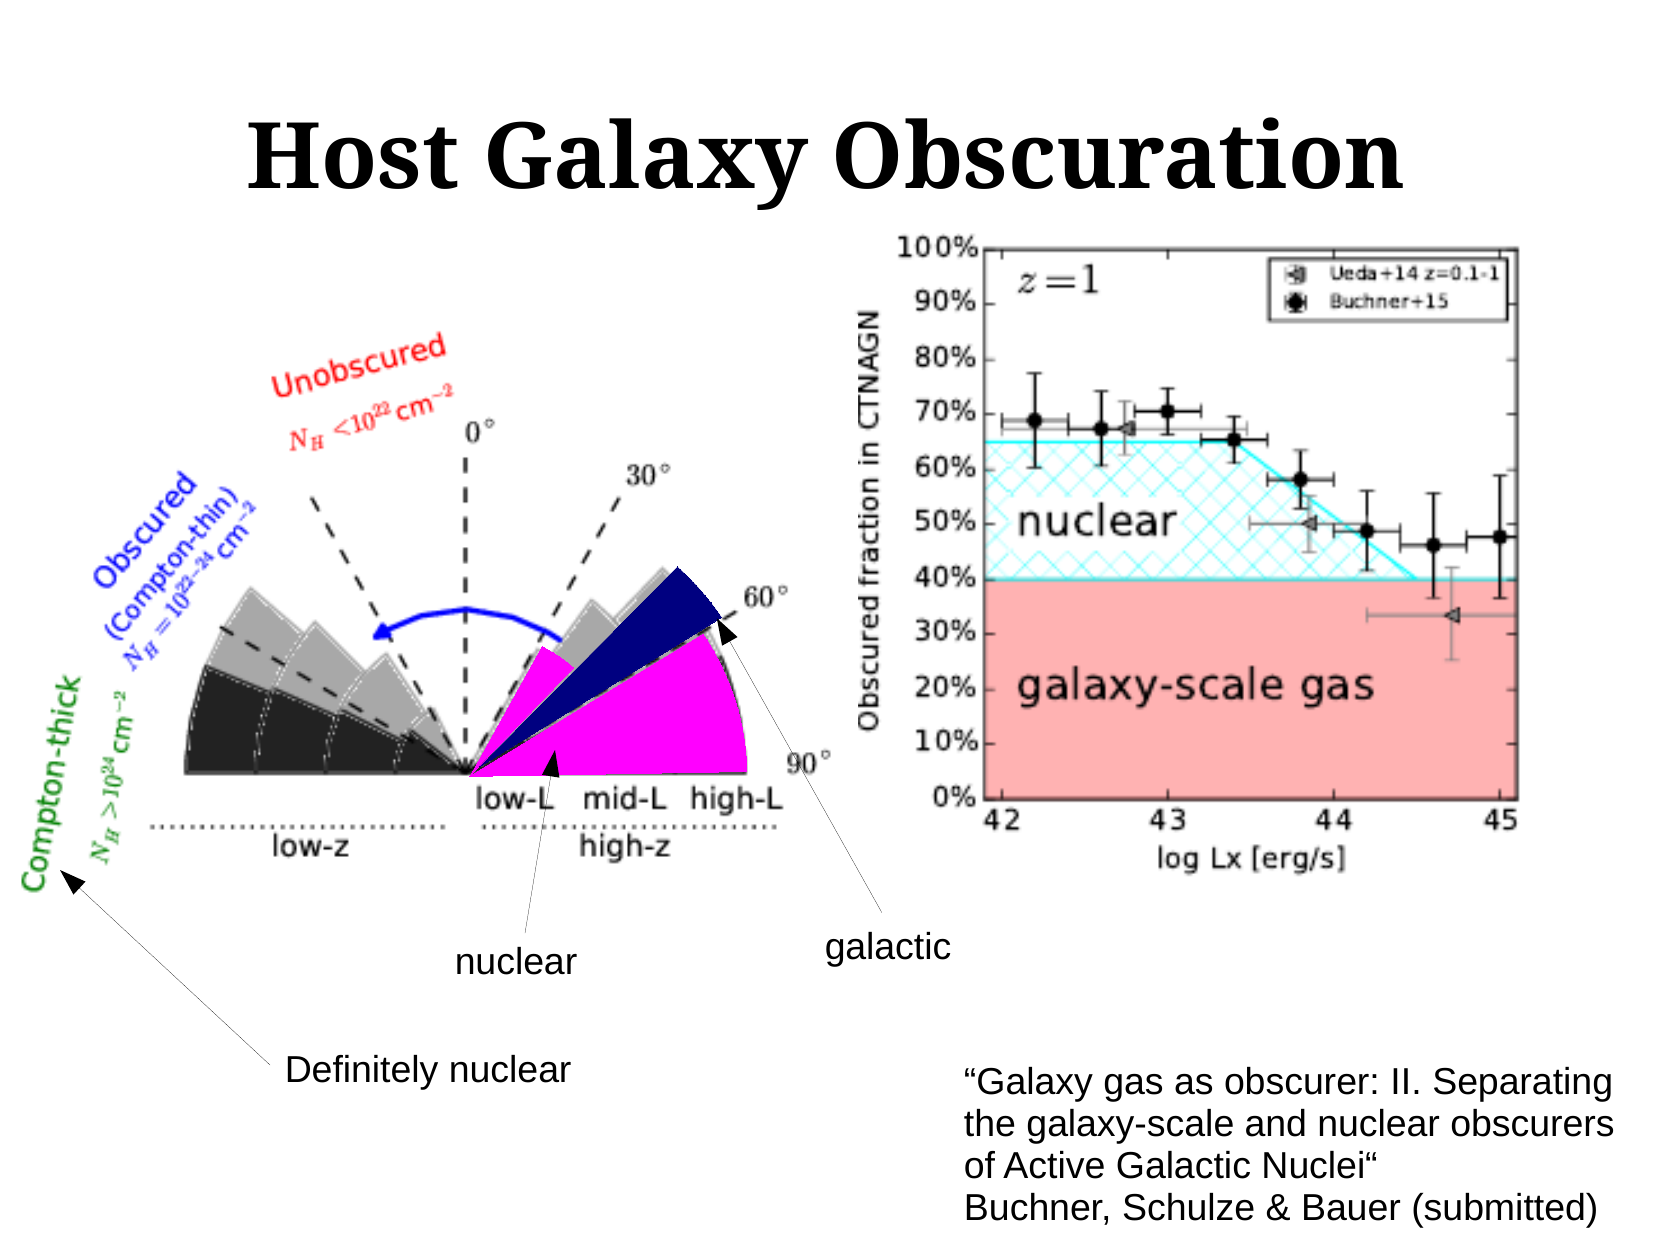

# Host Galaxy Obscuration
galactic
nuclear
Definitely nuclear
“Galaxy gas as obscurer: II. Separating the galaxy-scale and nuclear obscurers of Active Galactic Nuclei“
Buchner, Schulze & Bauer (submitted)